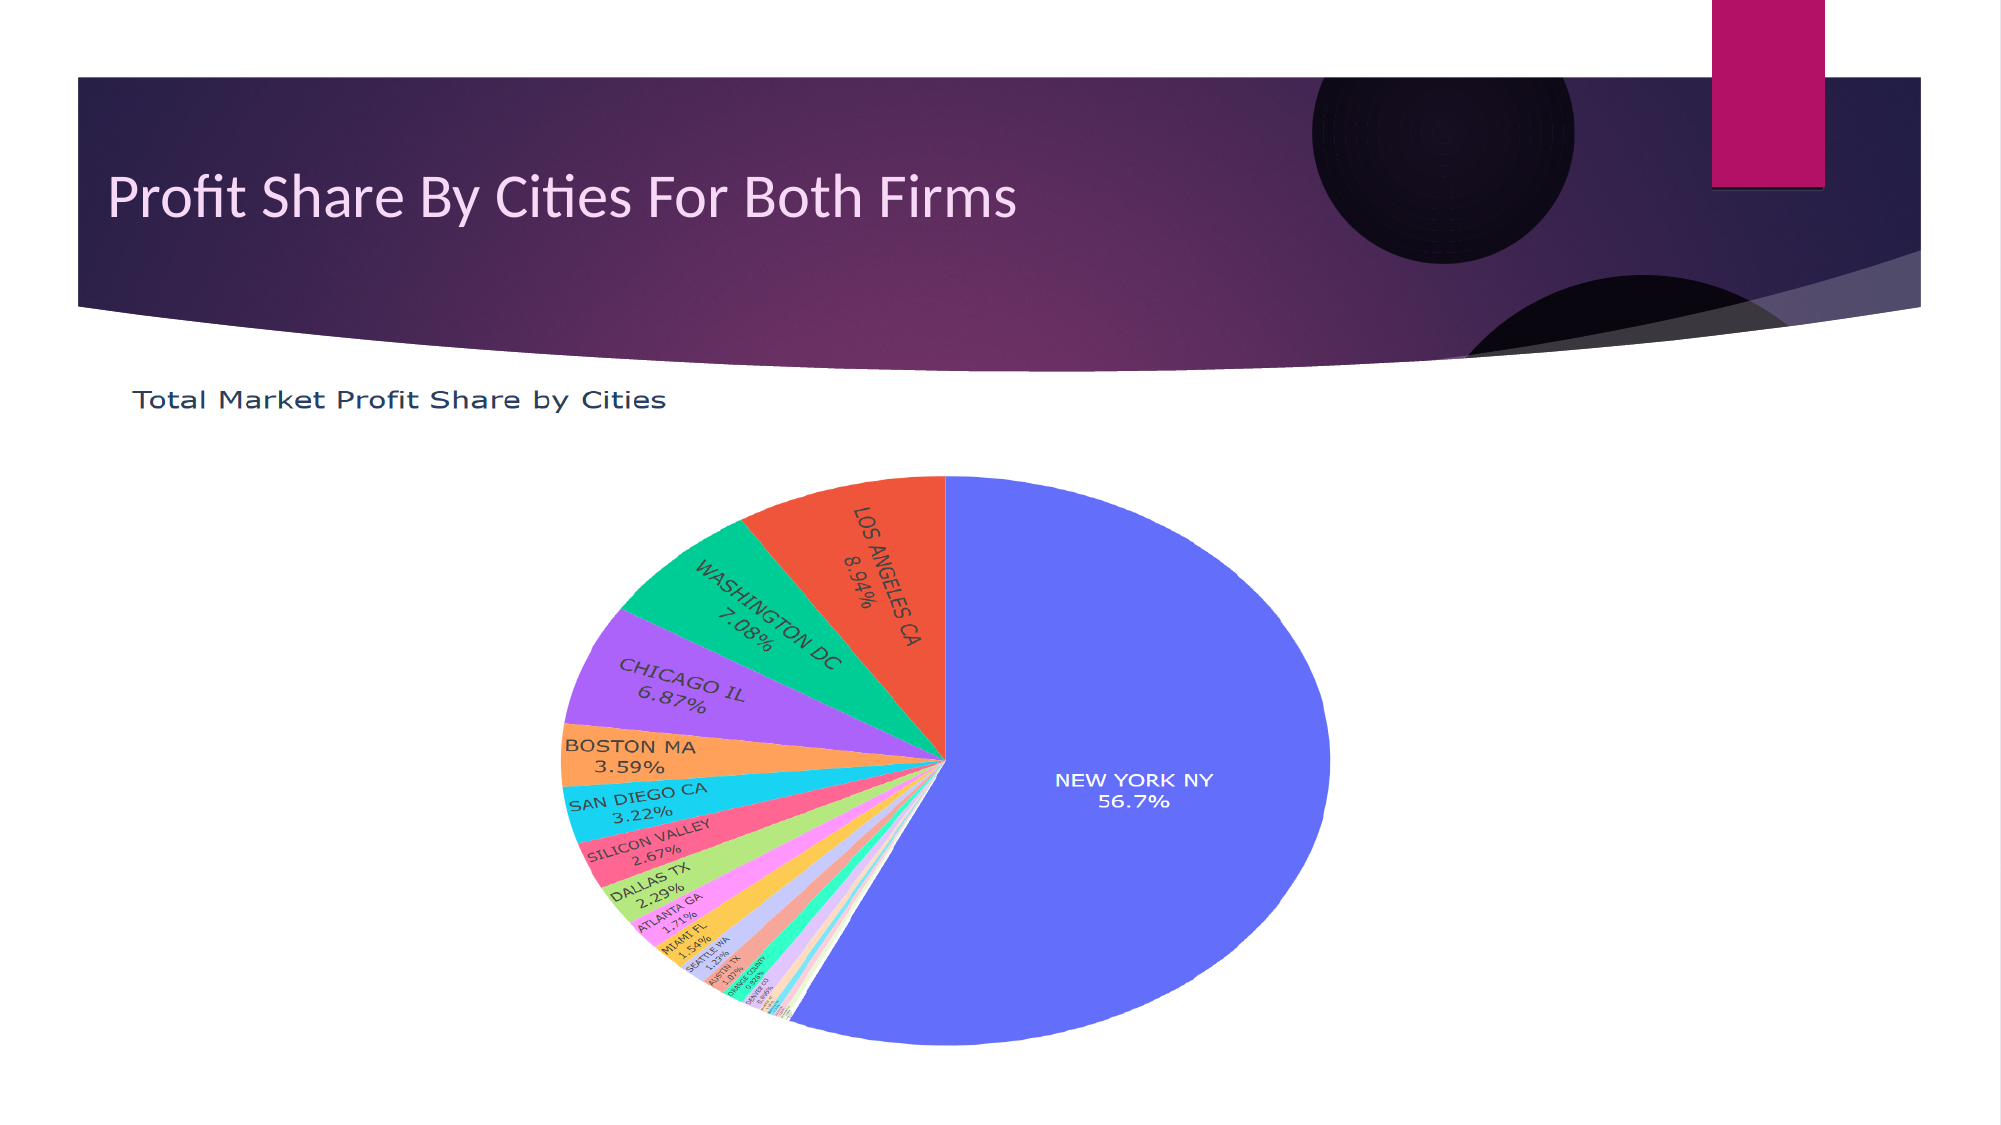

# Profit Share By Cities For Both Firms